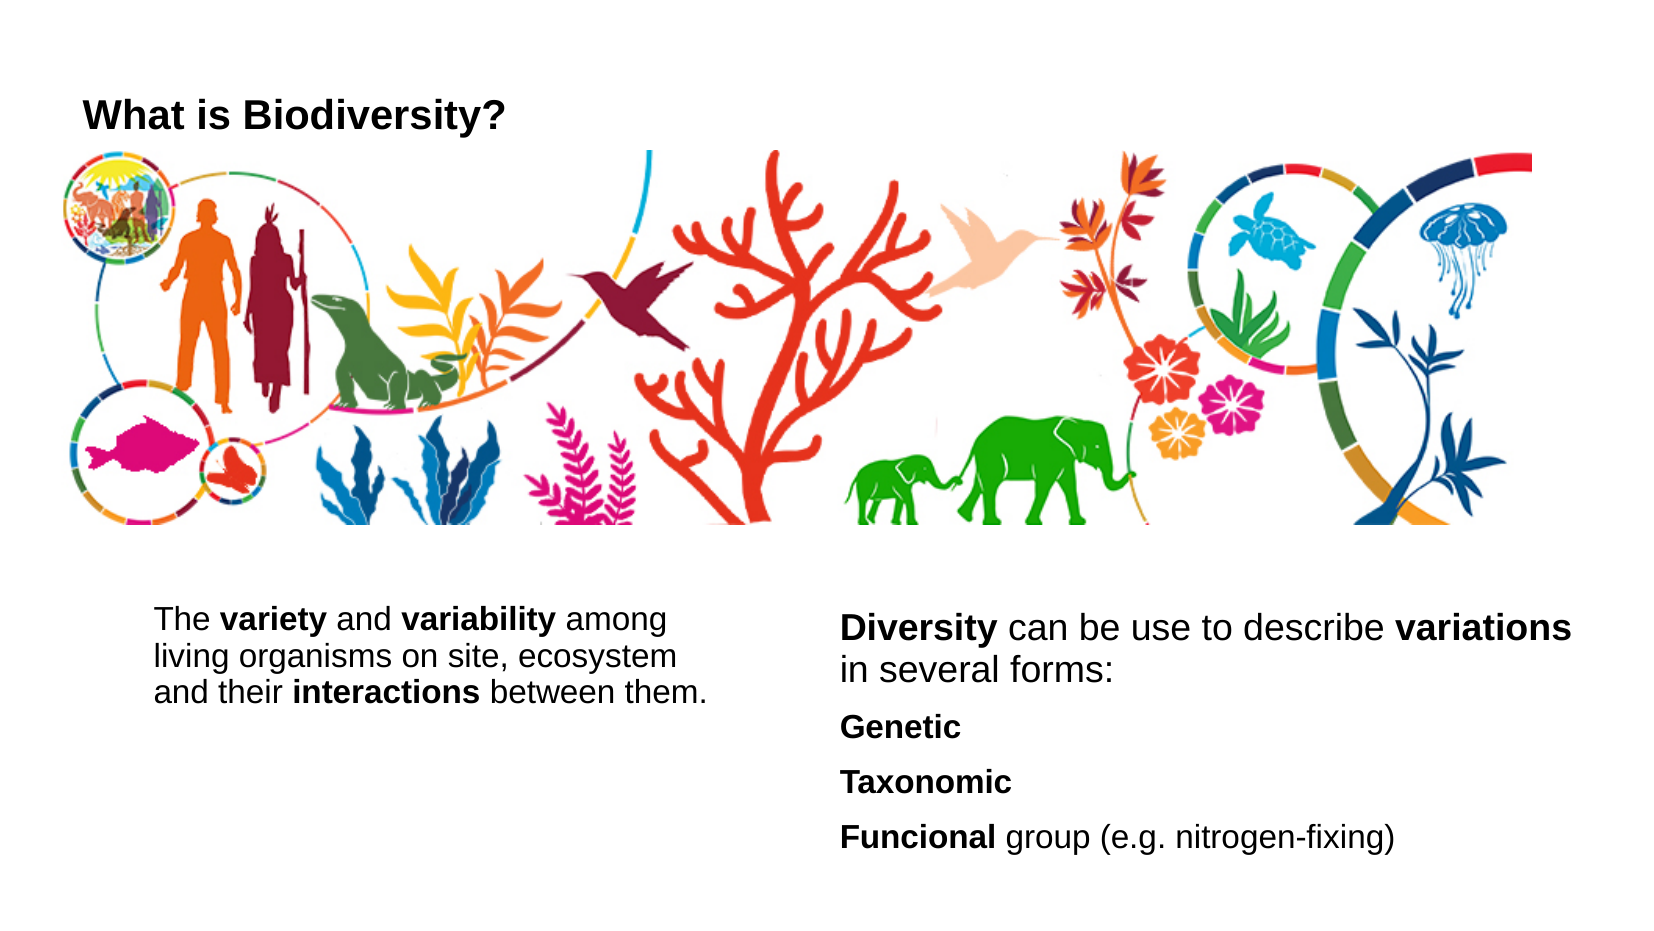

# What is Biodiversity?
Diversity can be use to describe variations in several forms:
Genetic
Taxonomic
Funcional group (e.g. nitrogen-fixing)
The variety and variability among living organisms on site, ecosystem and their interactions between them.